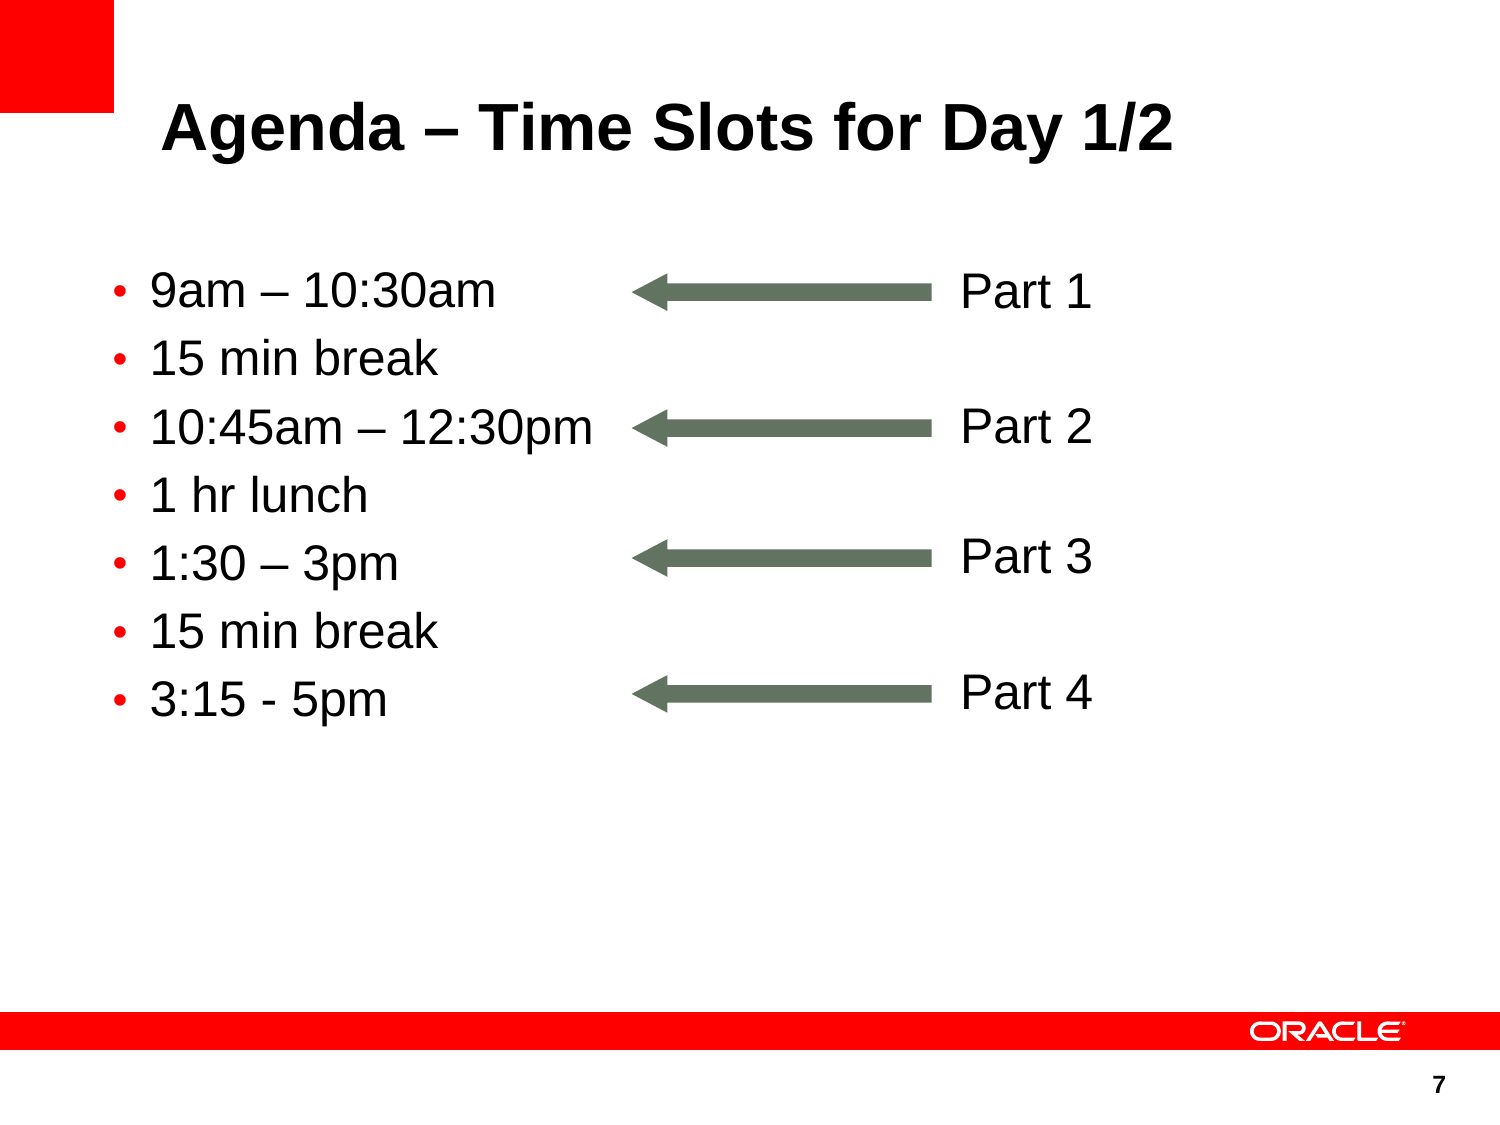

# Agenda – Time Slots for Day 1/2
Part 1
9am – 10:30am
15 min break
10:45am – 12:30pm
1 hr lunch
1:30 – 3pm
15 min break
3:15 - 5pm
Part 2
Part 3
Part 4